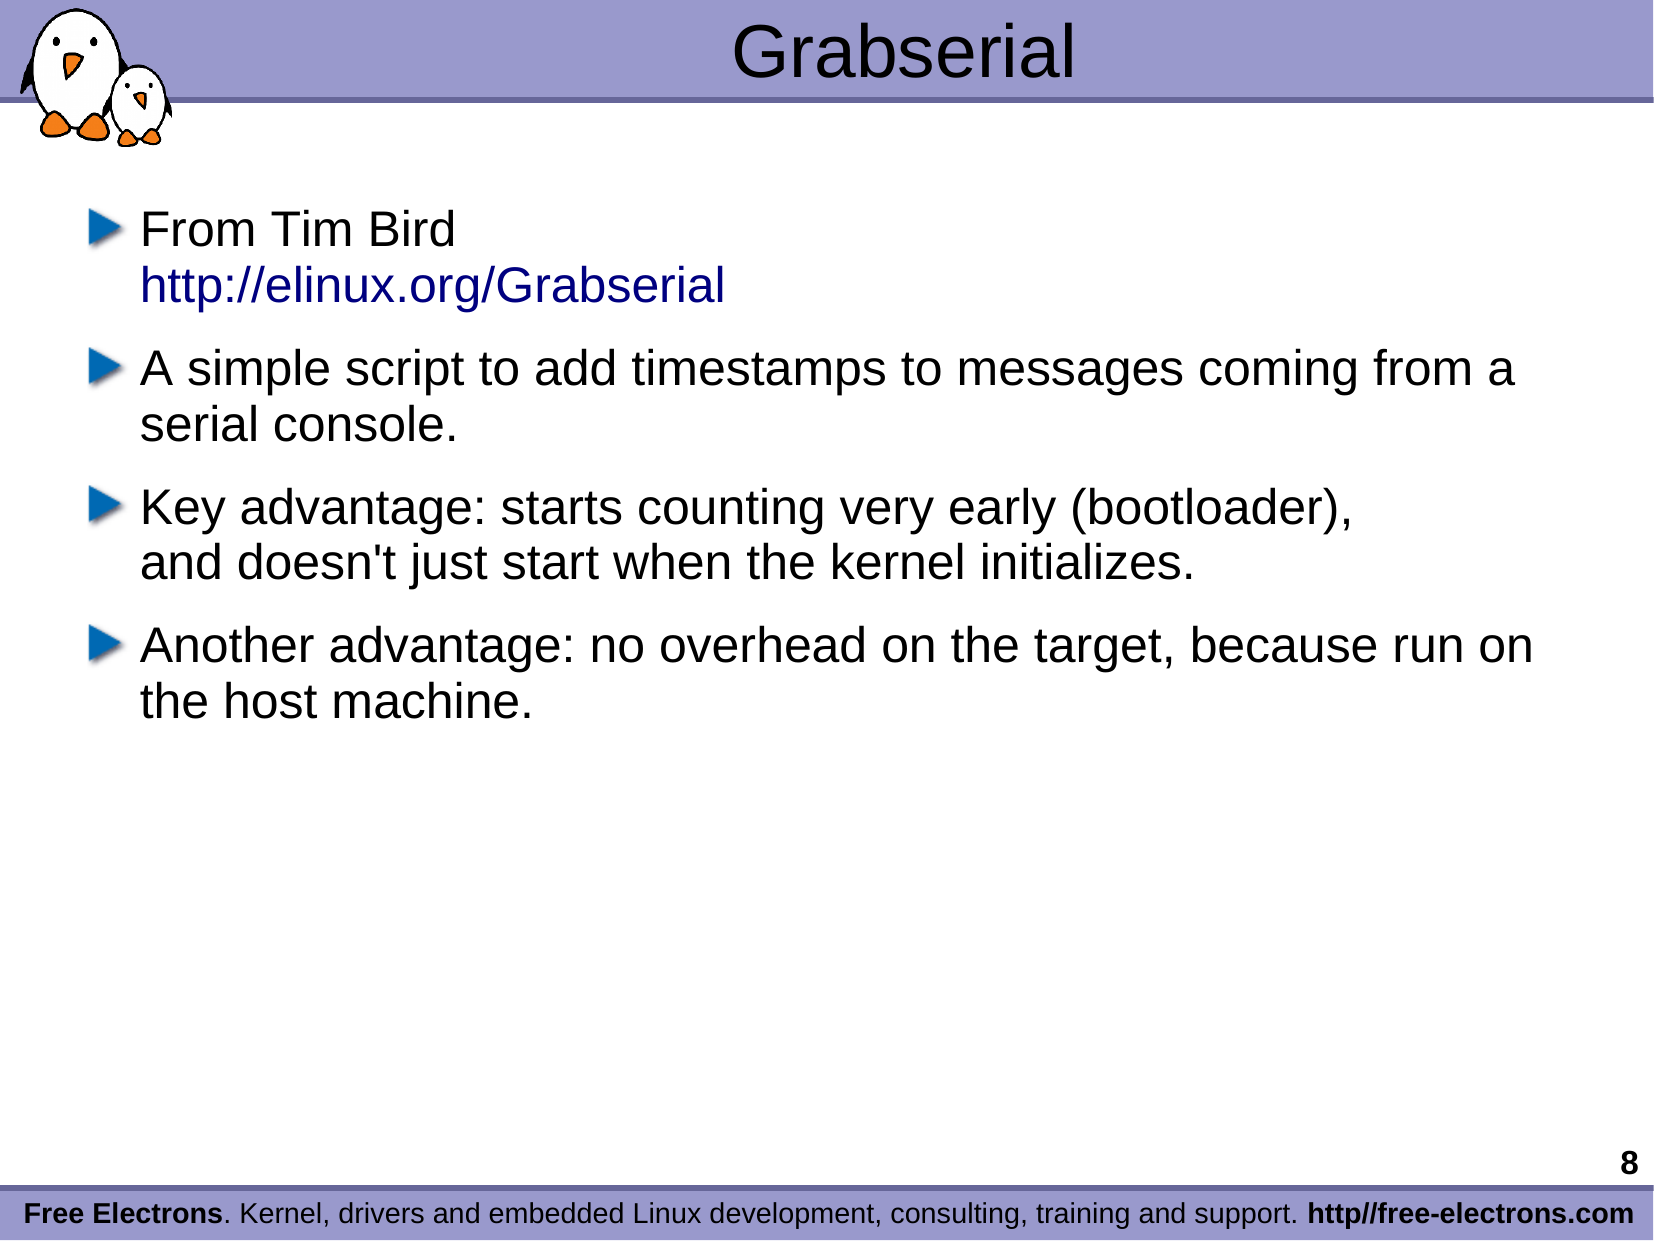

# Grabserial
From Tim Bird
http://elinux.org/Grabserial
A simple script to add timestamps to messages coming from a serial console.
Key advantage: starts counting very early (bootloader),
and doesn't just start when the kernel initializes.
Another advantage: no overhead on the target, because run on the host machine.